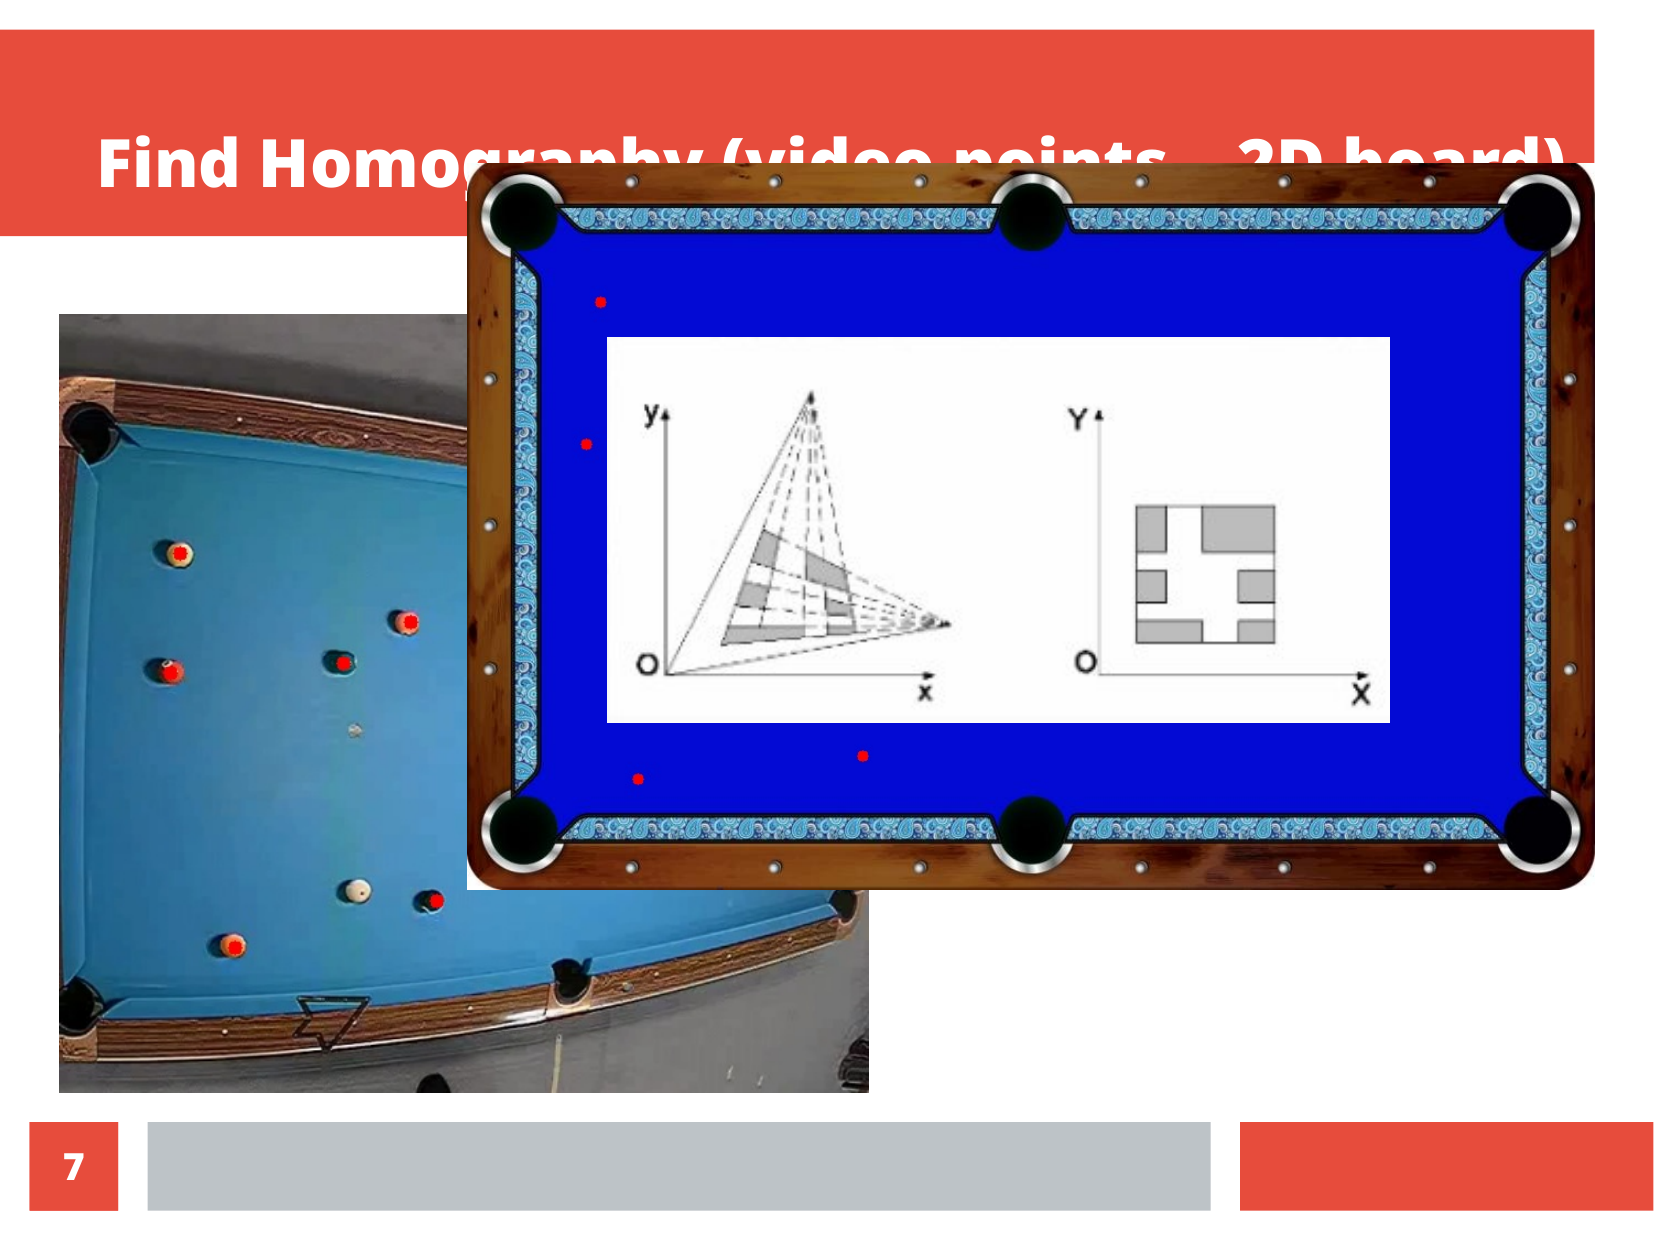

# Find Homography (video points – 2D board)
Compute based on video pool table key points (4 corner.) and its corresponding key points on the 2D board.
7